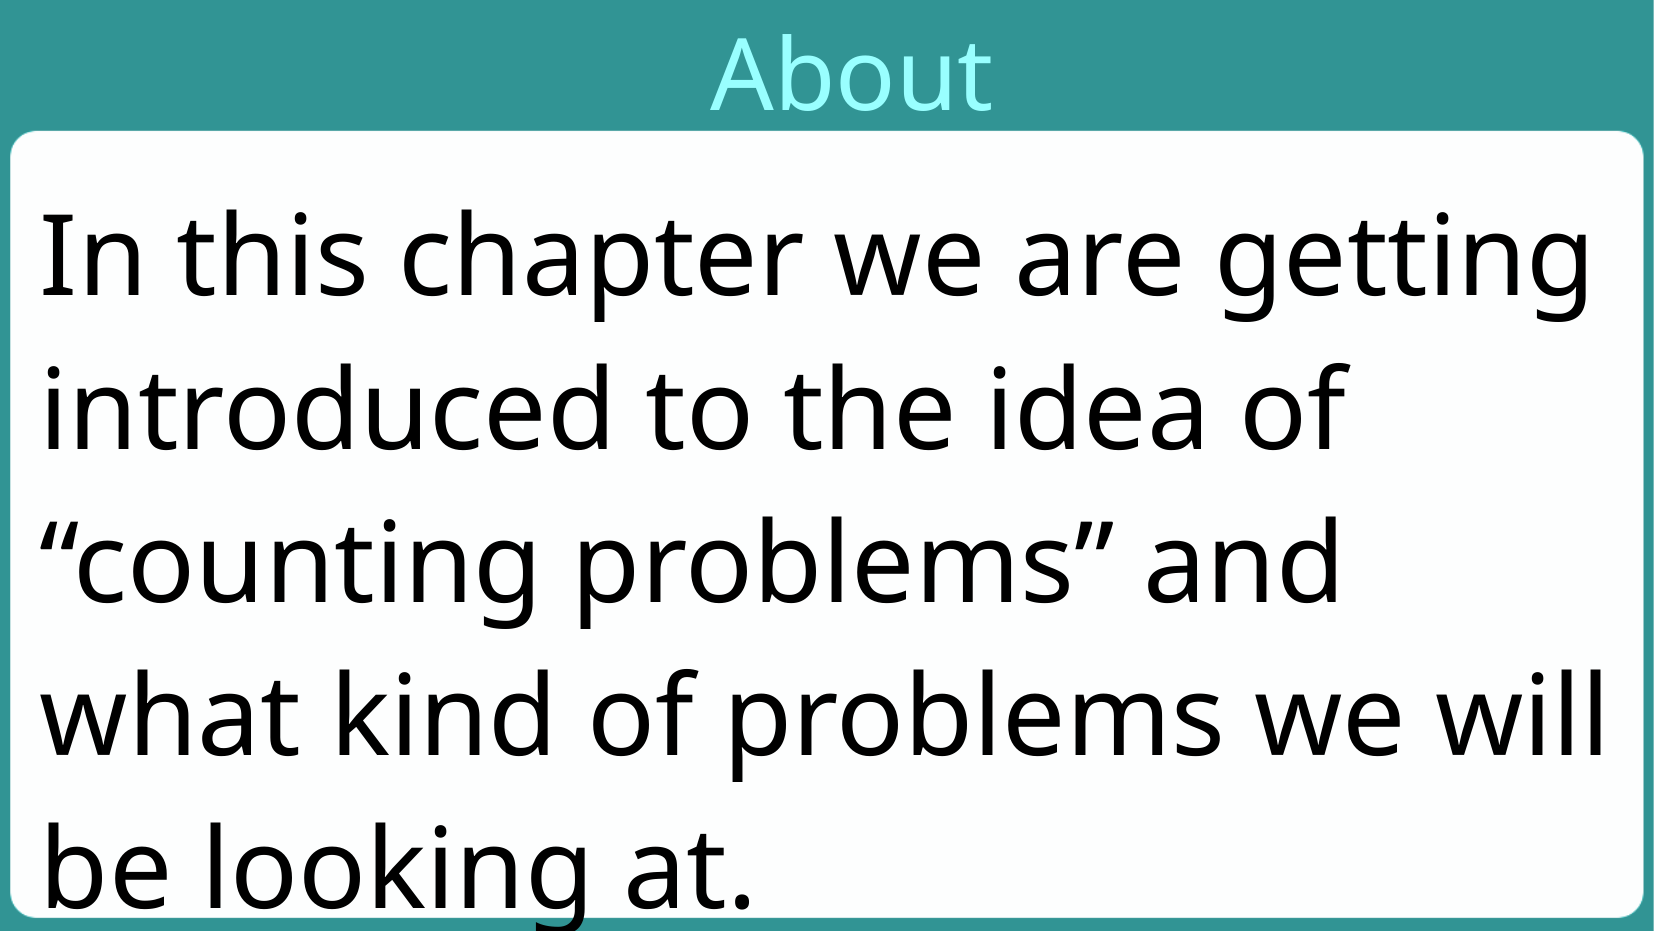

# About
In this chapter we are getting introduced to the idea of “counting problems” and what kind of problems we will be looking at.